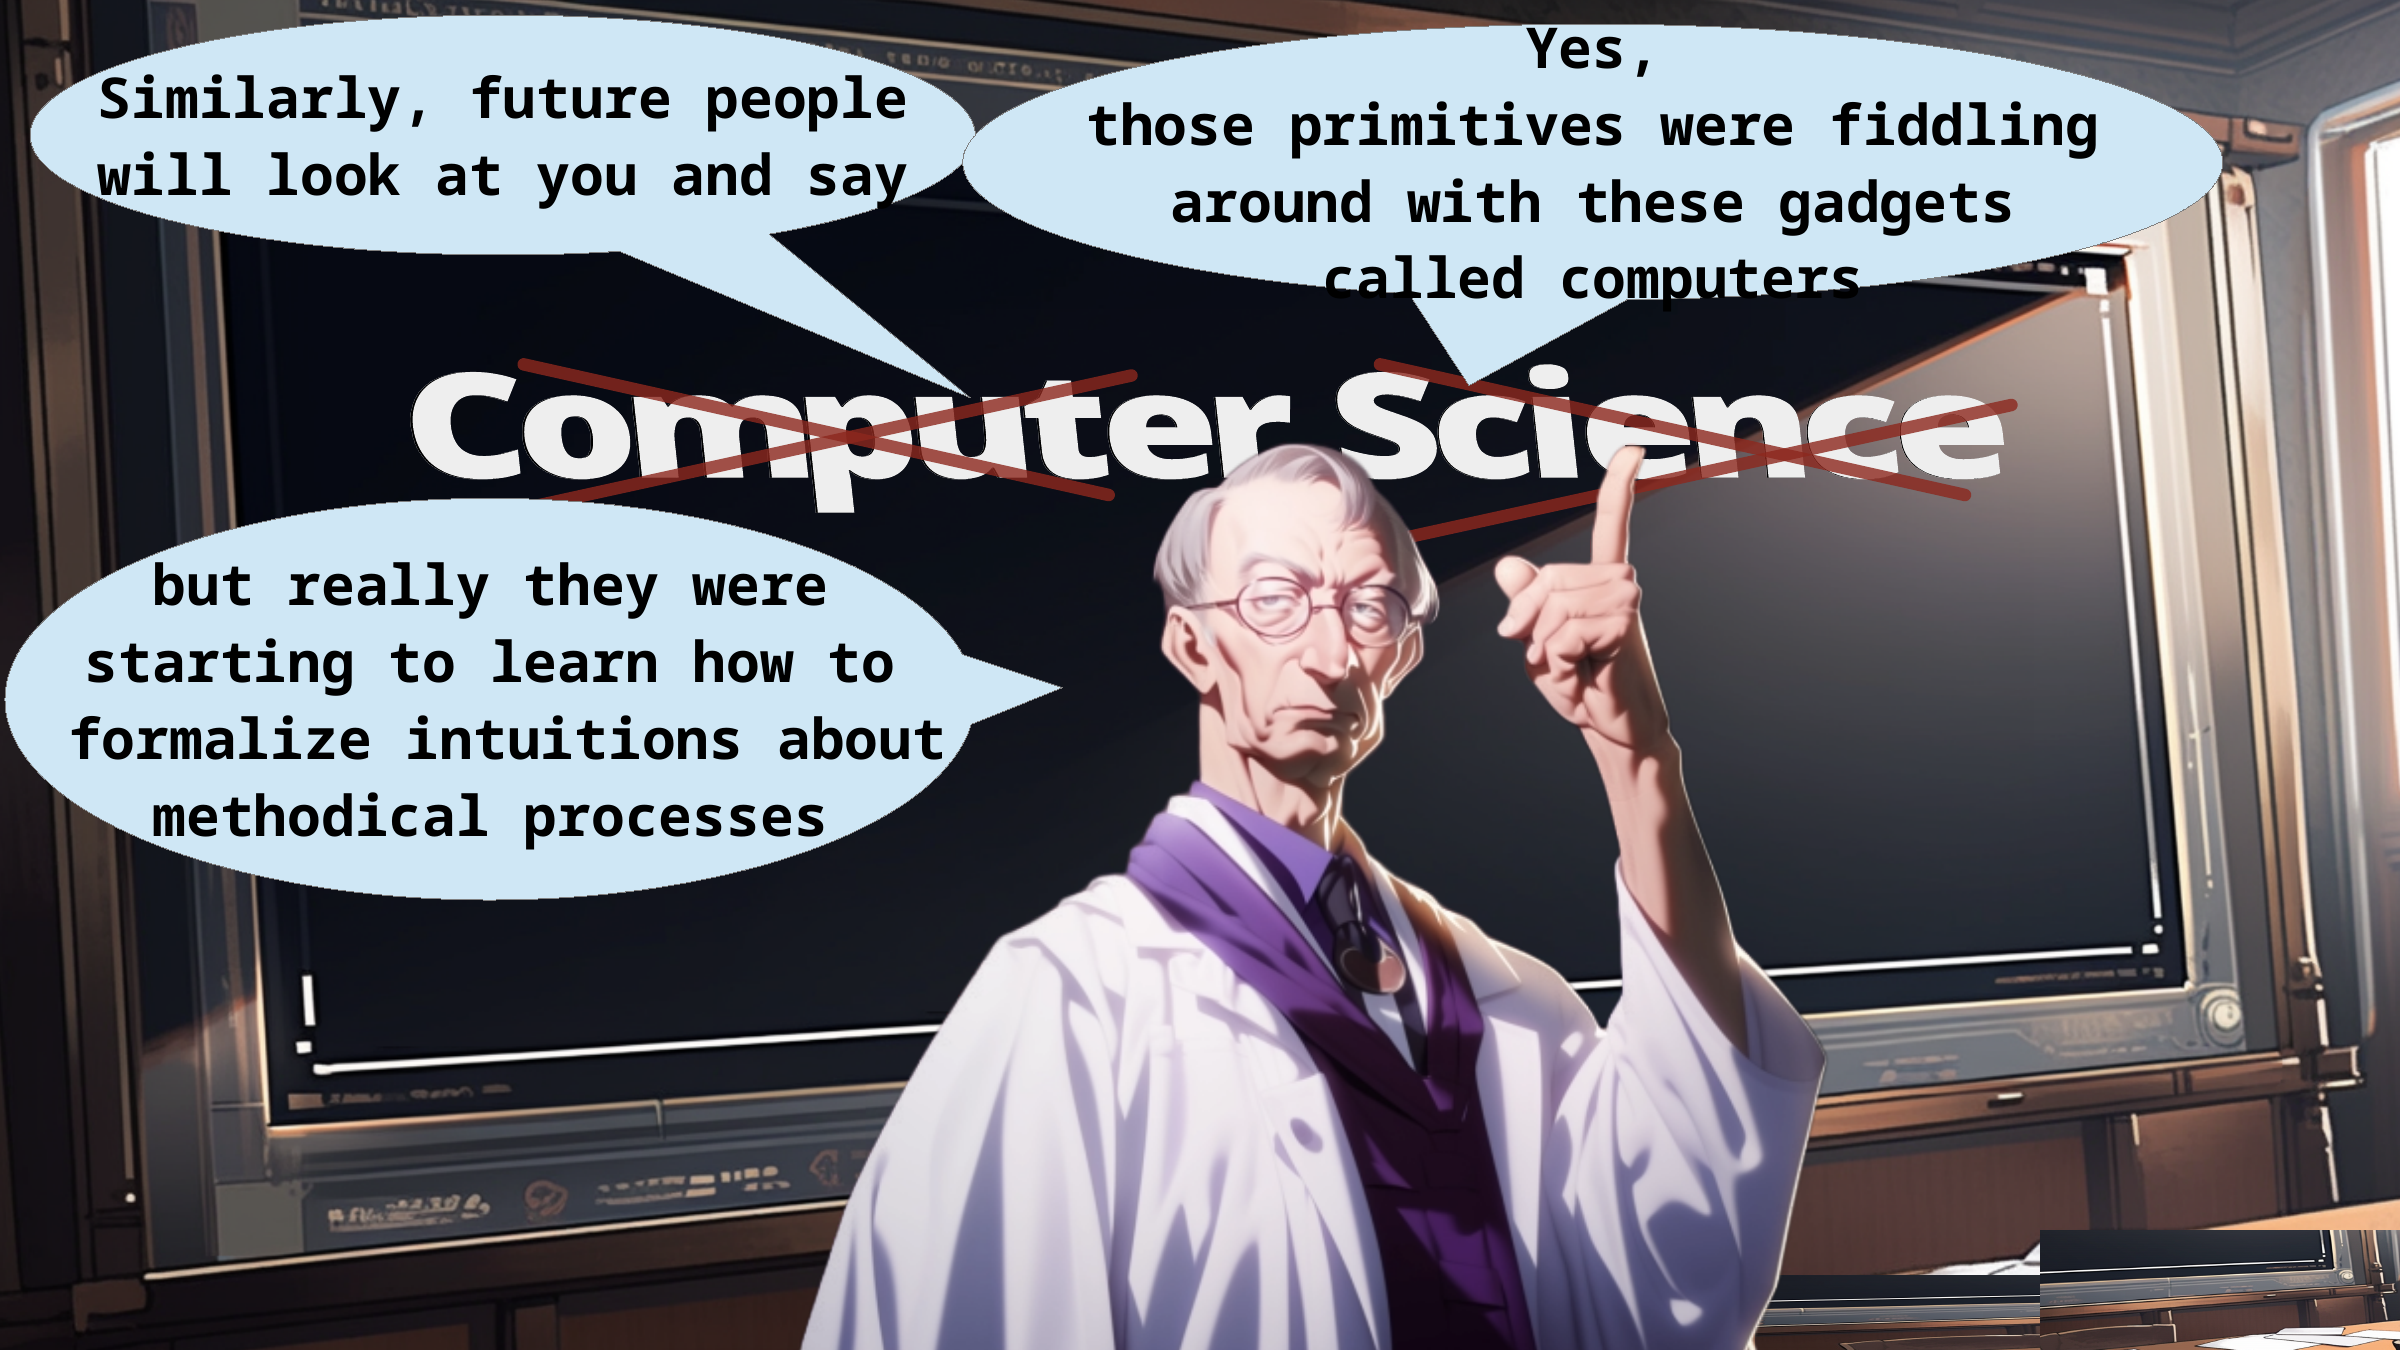

Similarly, future people
will look at you and say
Yes,
those primitives were fiddling
around with these gadgets
called computers
Computer Science
but really they were
starting to learn how to
 formalize intuitions about
methodical processes